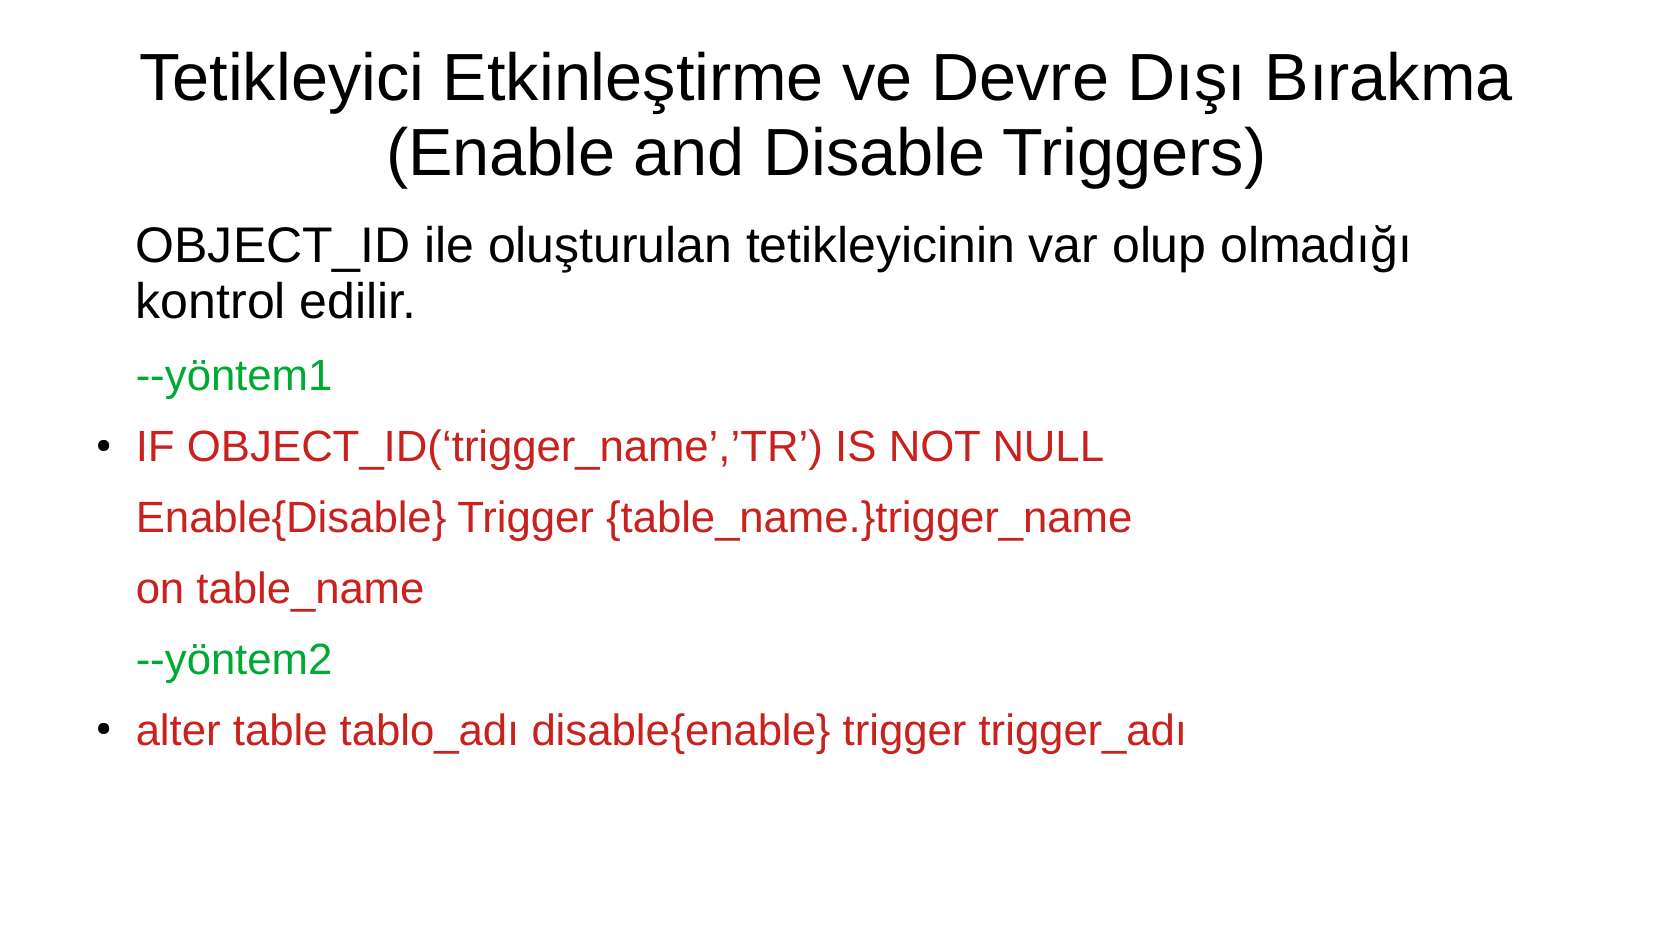

# Tetikleyici Etkinleştirme ve Devre Dışı Bırakma (Enable and Disable Triggers)
OBJECT_ID ile oluşturulan tetikleyicinin var olup olmadığı kontrol edilir.
--yöntem1
IF OBJECT_ID(‘trigger_name’,’TR’) IS NOT NULL
Enable{Disable} Trigger {table_name.}trigger_name
on table_name
--yöntem2
alter table tablo_adı disable{enable} trigger trigger_adı